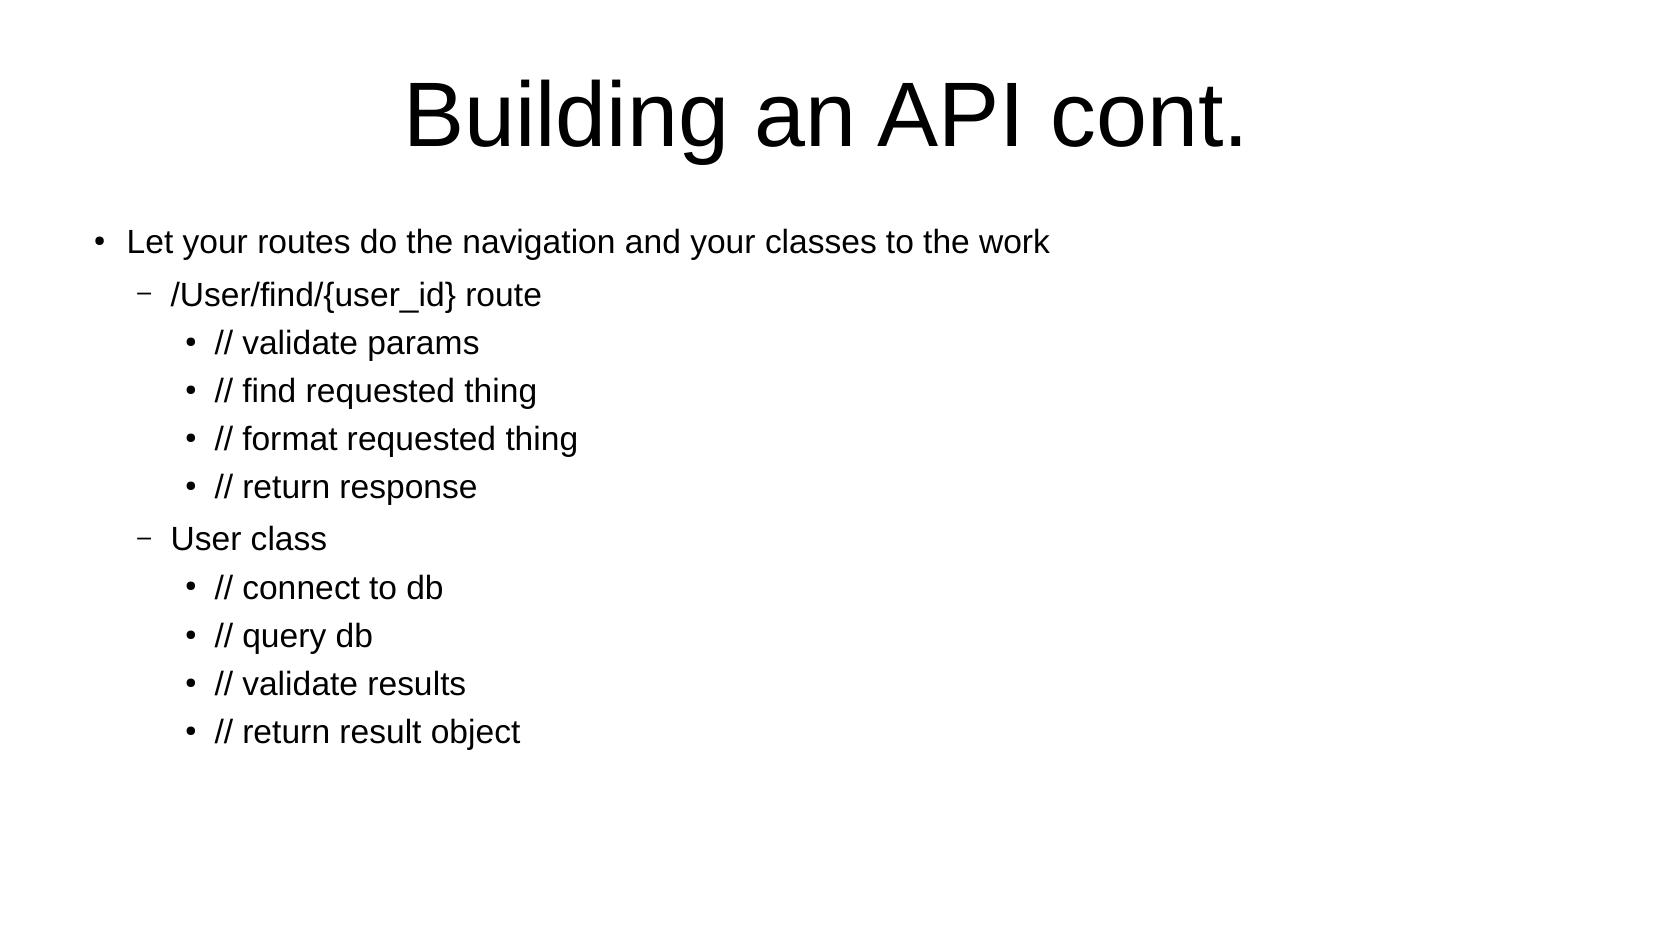

# Building an API cont.
Let your routes do the navigation and your classes to the work
/User/find/{user_id} route
// validate params
// find requested thing
// format requested thing
// return response
User class
// connect to db
// query db
// validate results
// return result object